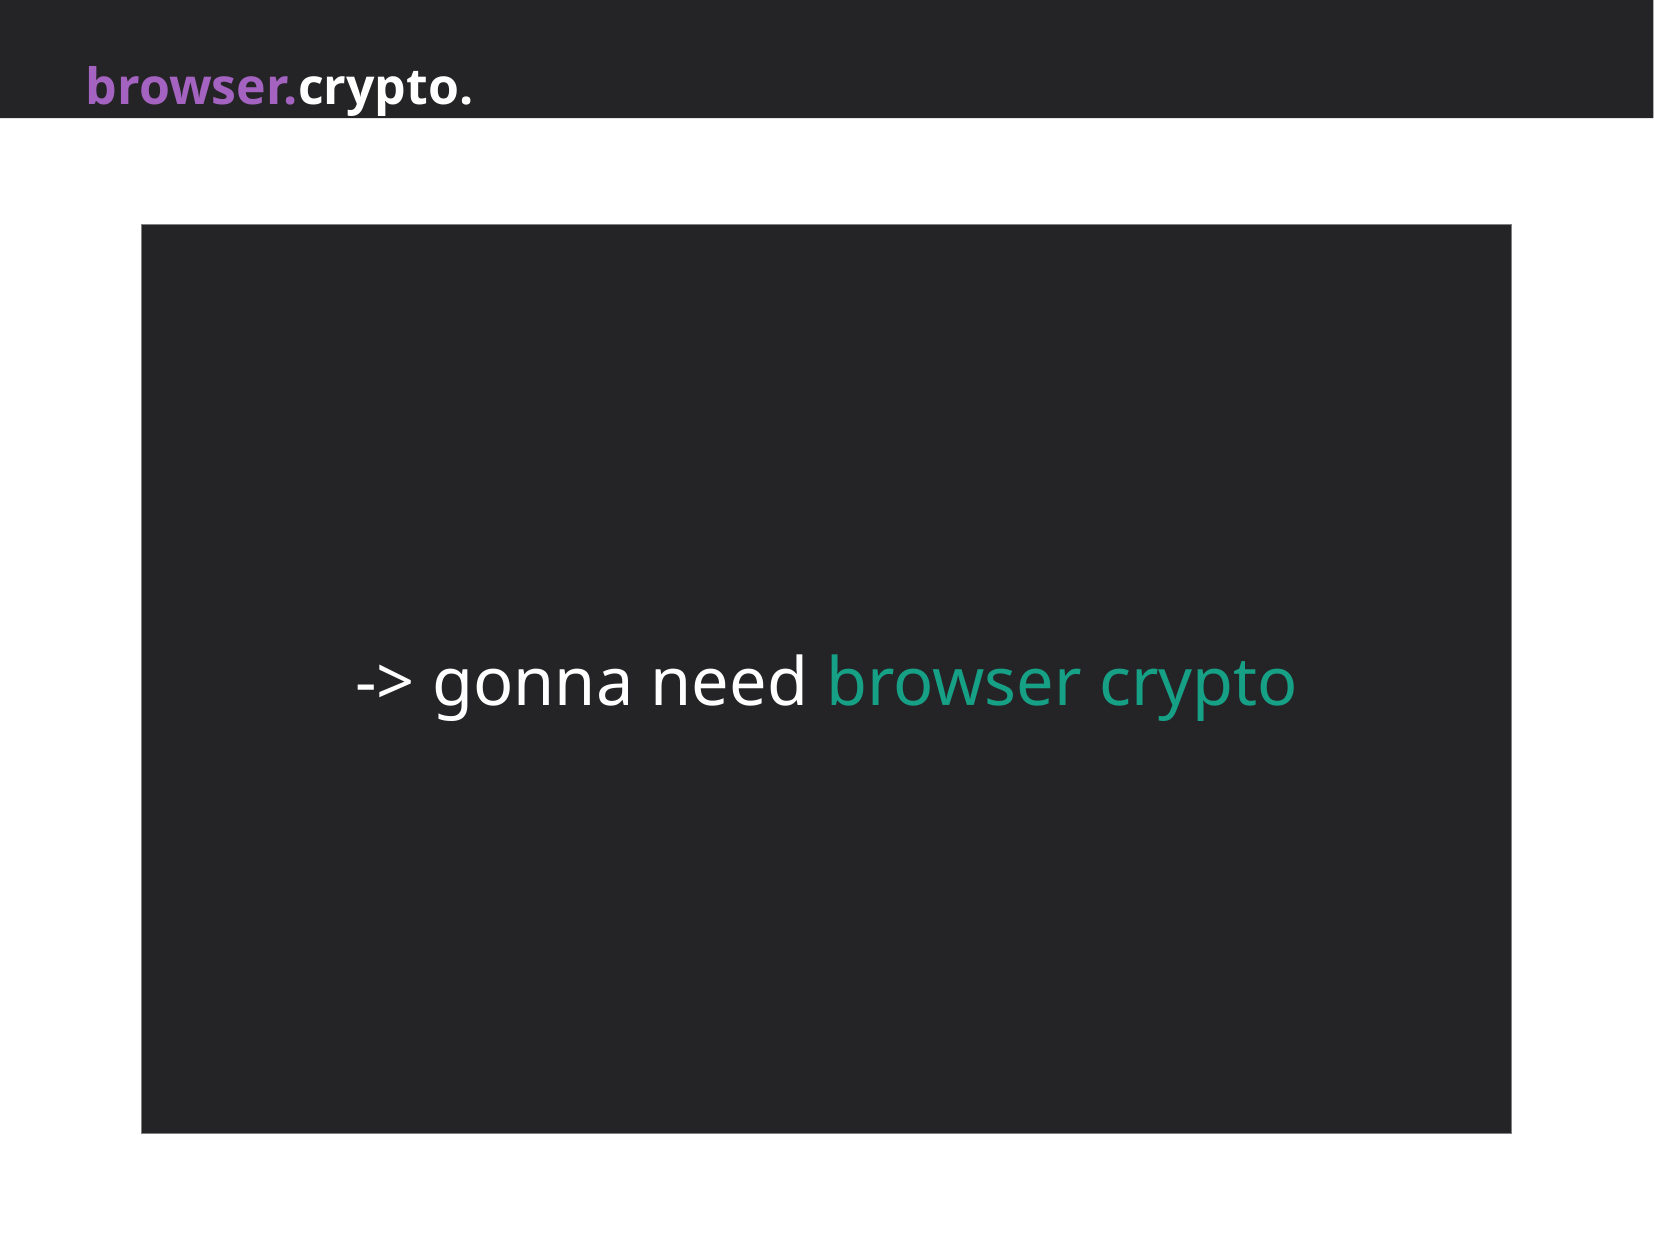

browser.crypto.
-> gonna need browser crypto
encrypt shit